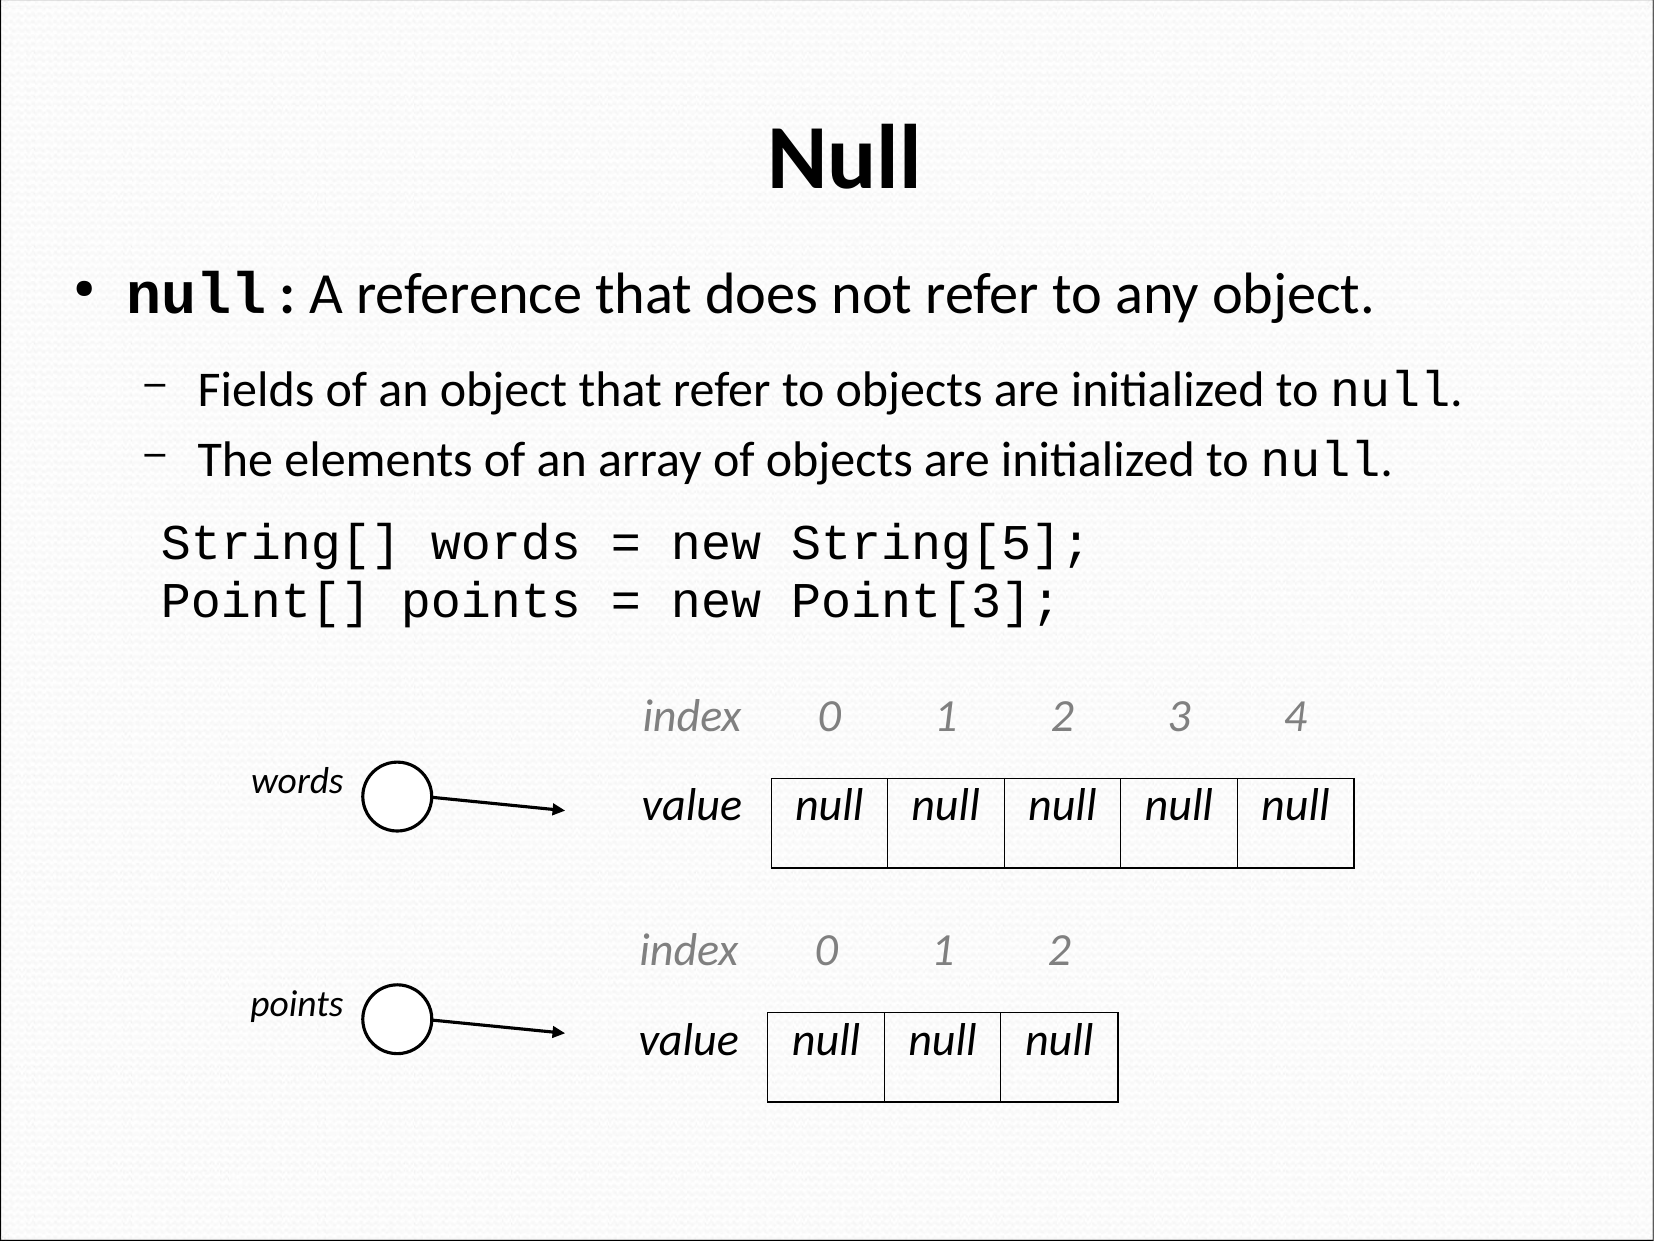

# Null
null : A reference that does not refer to any object.
Fields of an object that refer to objects are initialized to null.
The elements of an array of objects are initialized to null.
	String[] words = new String[5];
	Point[] points = new Point[3];
| index | 0 | 1 | 2 | 3 | 4 |
| --- | --- | --- | --- | --- | --- |
| value | null | null | null | null | null |
words
| index | 0 | 1 | 2 |
| --- | --- | --- | --- |
| value | null | null | null |
points